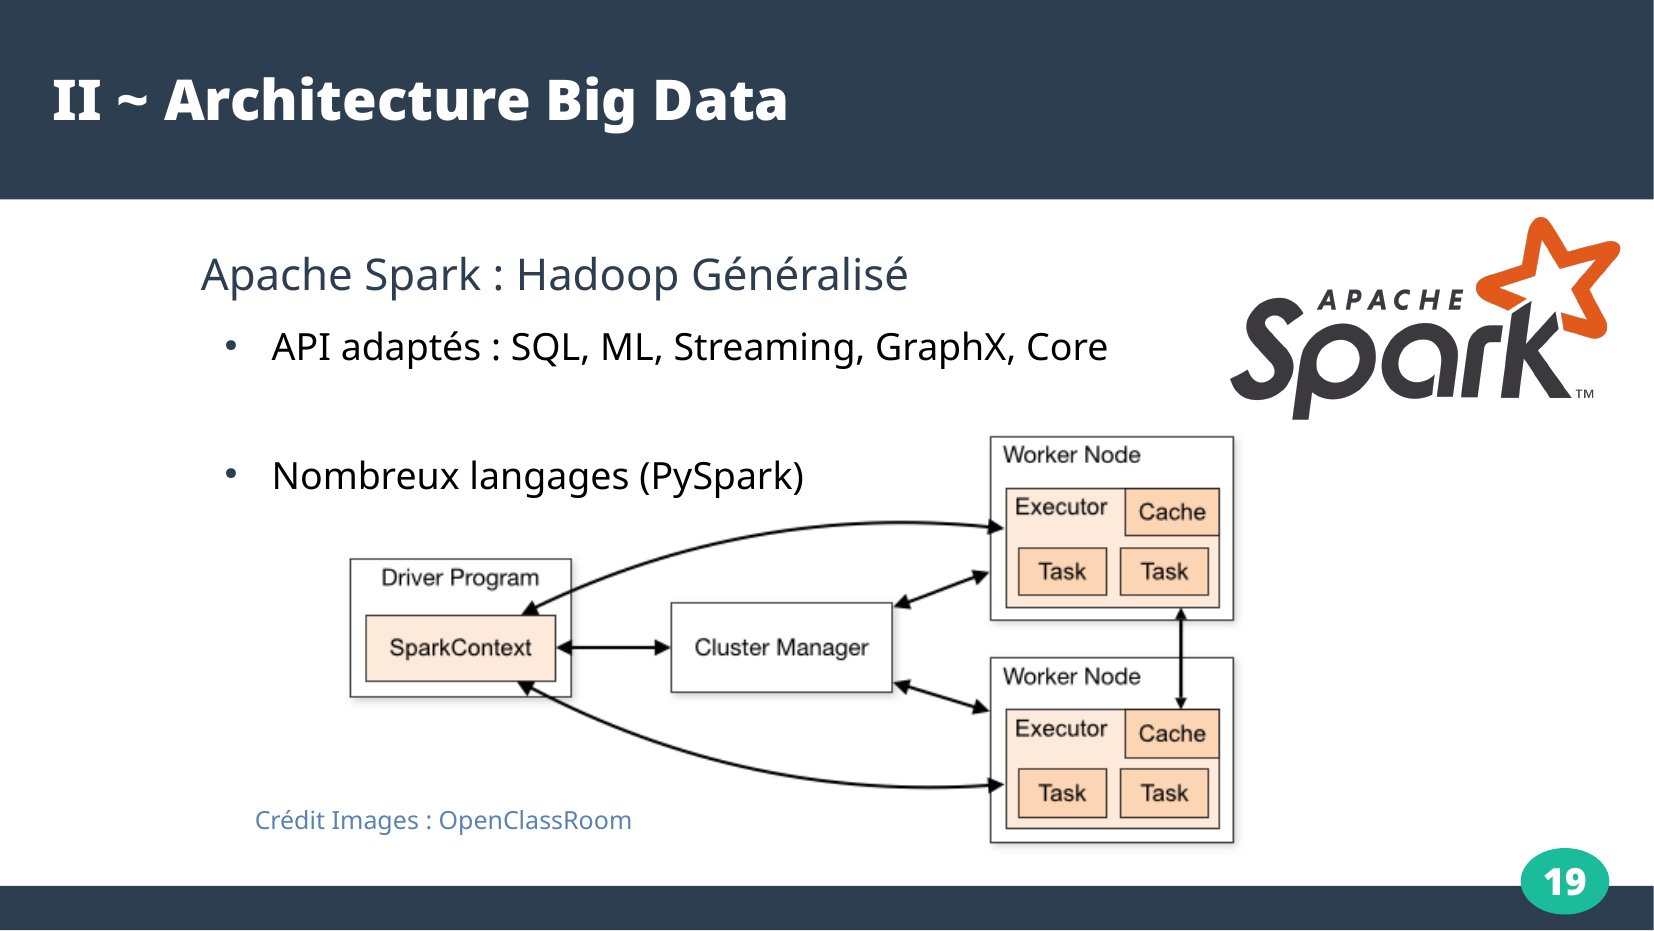

# II ~ Architecture Big Data
Apache Spark : Hadoop Généralisé
API adaptés : SQL, ML, Streaming, GraphX, Core
Nombreux langages (PySpark)
Crédit Images : OpenClassRoom
19